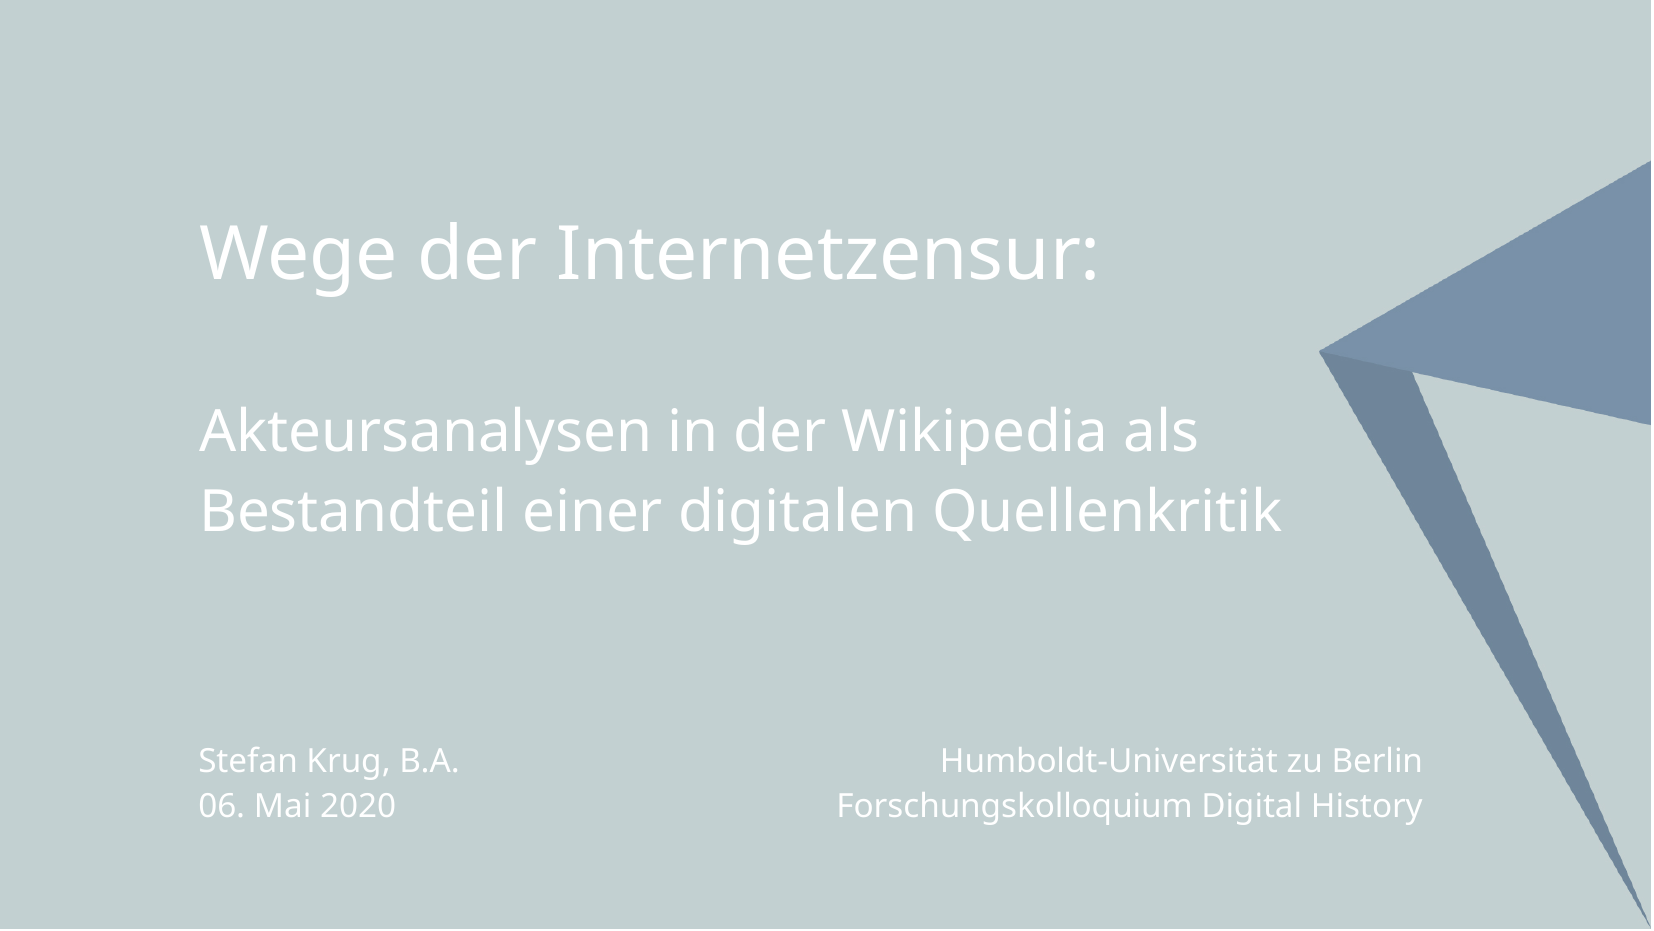

# Wege der Internetzensur:
Akteursanalysen in der Wikipedia als Bestandteil einer digitalen Quellenkritik
Stefan Krug, B.A.
06. Mai 2020
Humboldt-Universität zu Berlin
Forschungskolloquium Digital History